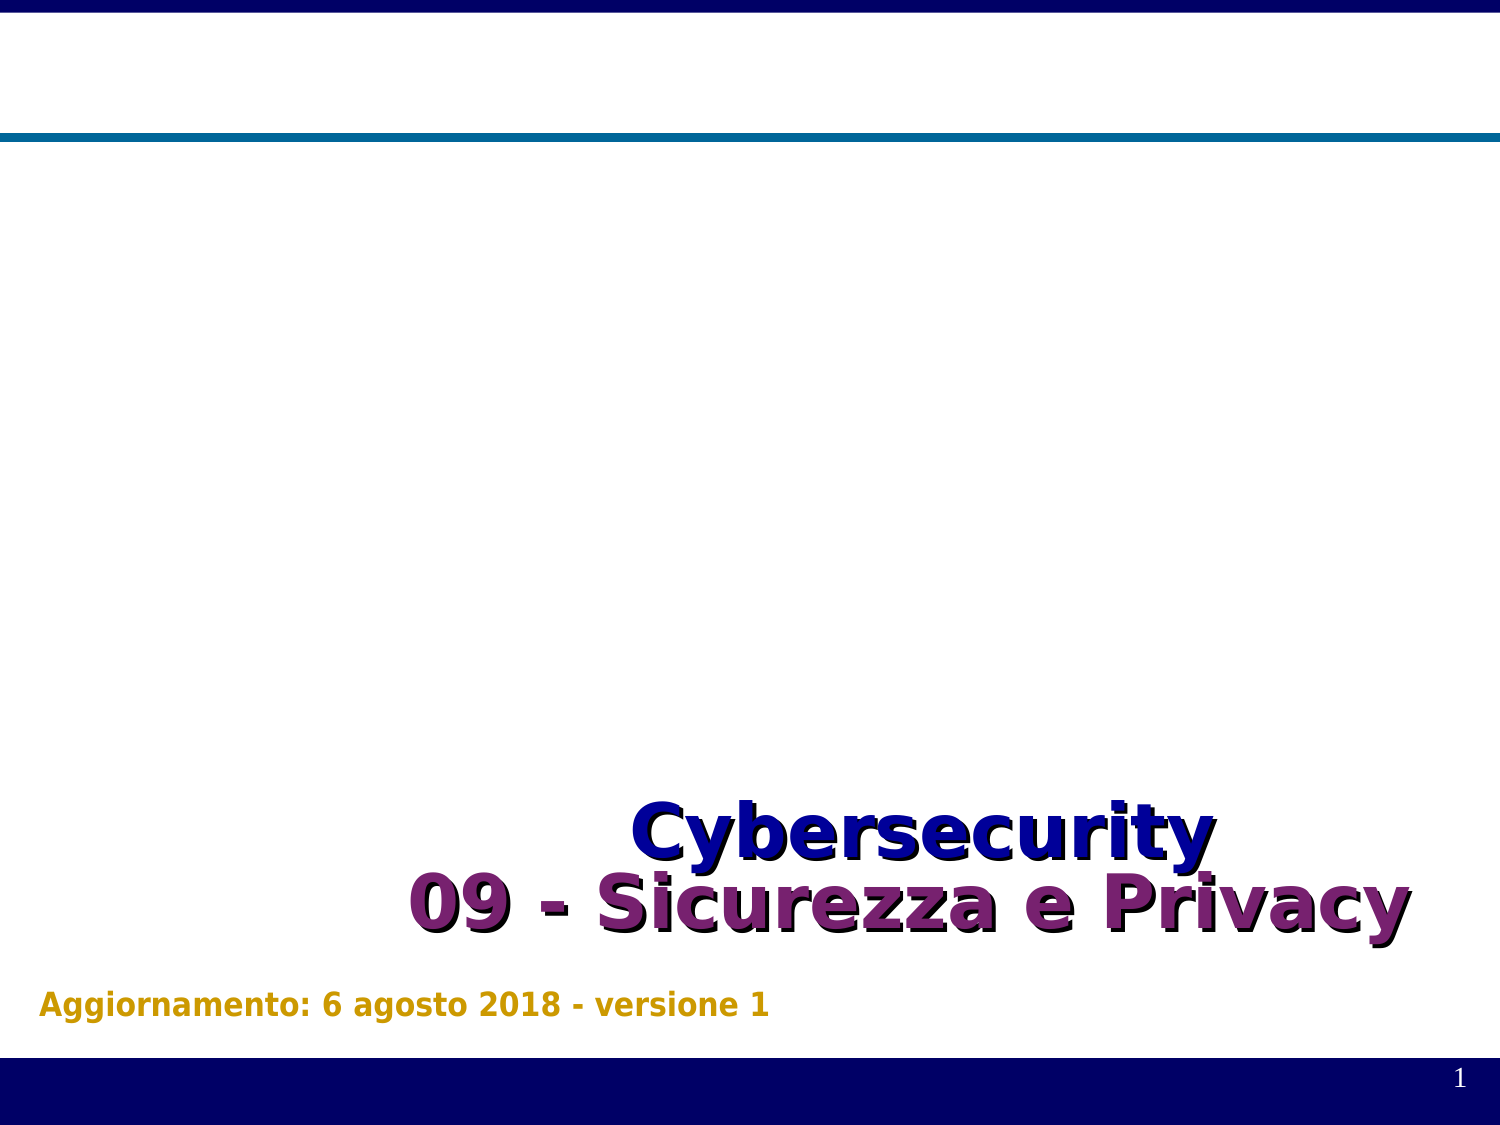

Cybersecurity
09 - Sicurezza e Privacy
Aggiornamento: 6 agosto 2018 - versione 1